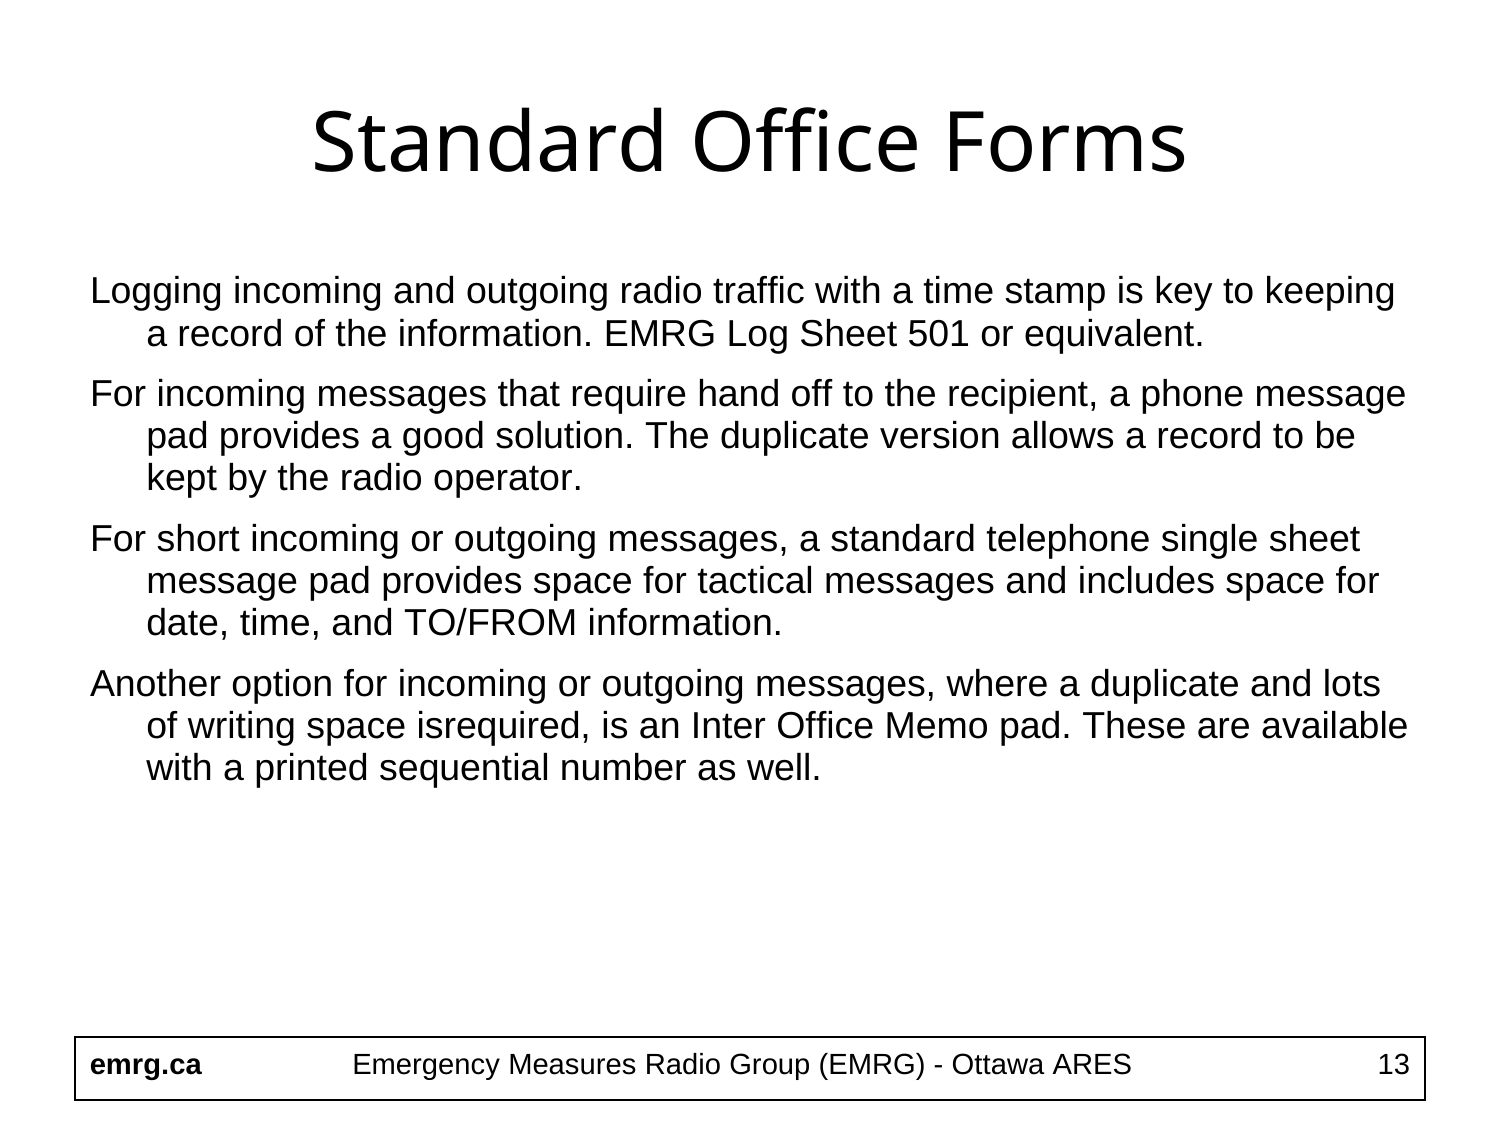

# Standard Office Forms
Logging incoming and outgoing radio traffic with a time stamp is key to keeping a record of the information. EMRG Log Sheet 501 or equivalent.
For incoming messages that require hand off to the recipient, a phone message pad provides a good solution. The duplicate version allows a record to be kept by the radio operator.
For short incoming or outgoing messages, a standard telephone single sheet message pad provides space for tactical messages and includes space for date, time, and TO/FROM information.
Another option for incoming or outgoing messages, where a duplicate and lots of writing space isrequired, is an Inter Office Memo pad. These are available with a printed sequential number as well.
Emergency Measures Radio Group (EMRG) - Ottawa ARES